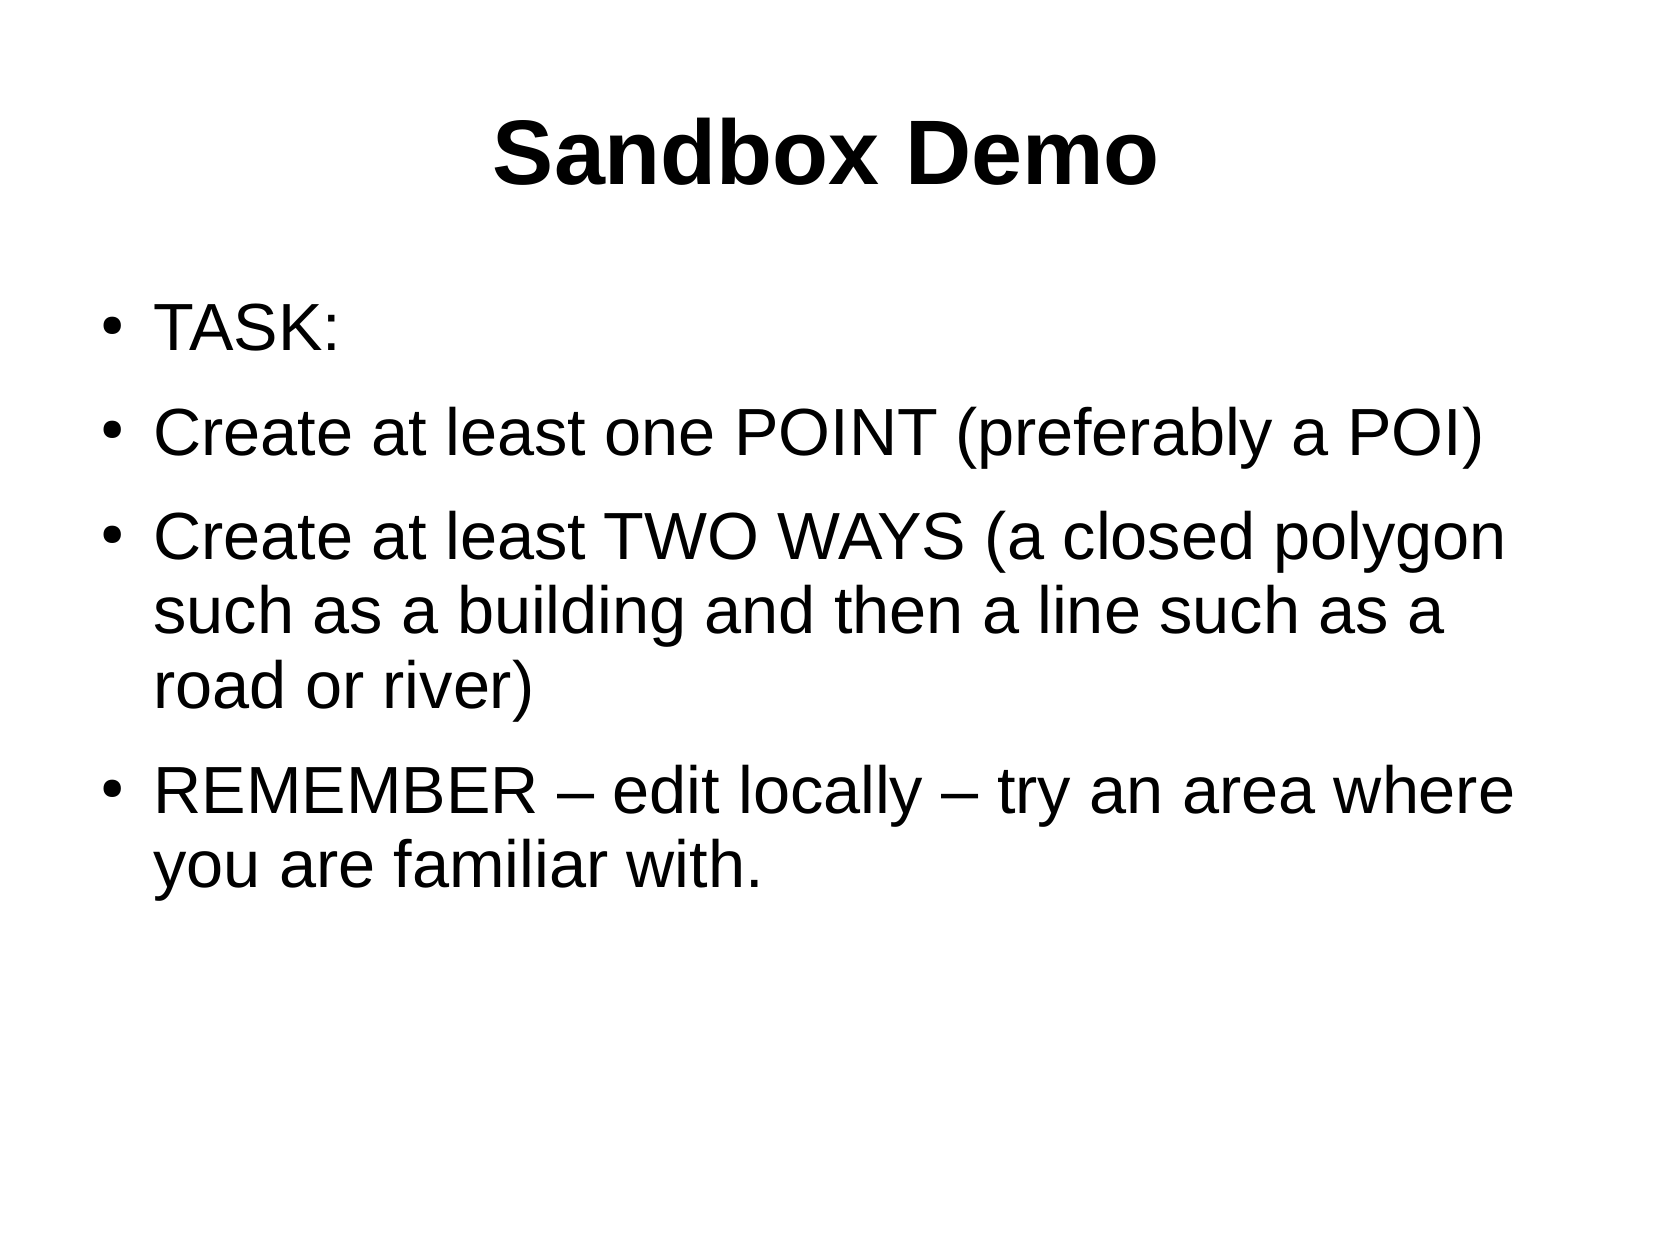

# Sandbox Demo
TASK:
Create at least one POINT (preferably a POI)
Create at least TWO WAYS (a closed polygon such as a building and then a line such as a road or river)
REMEMBER – edit locally – try an area where you are familiar with.